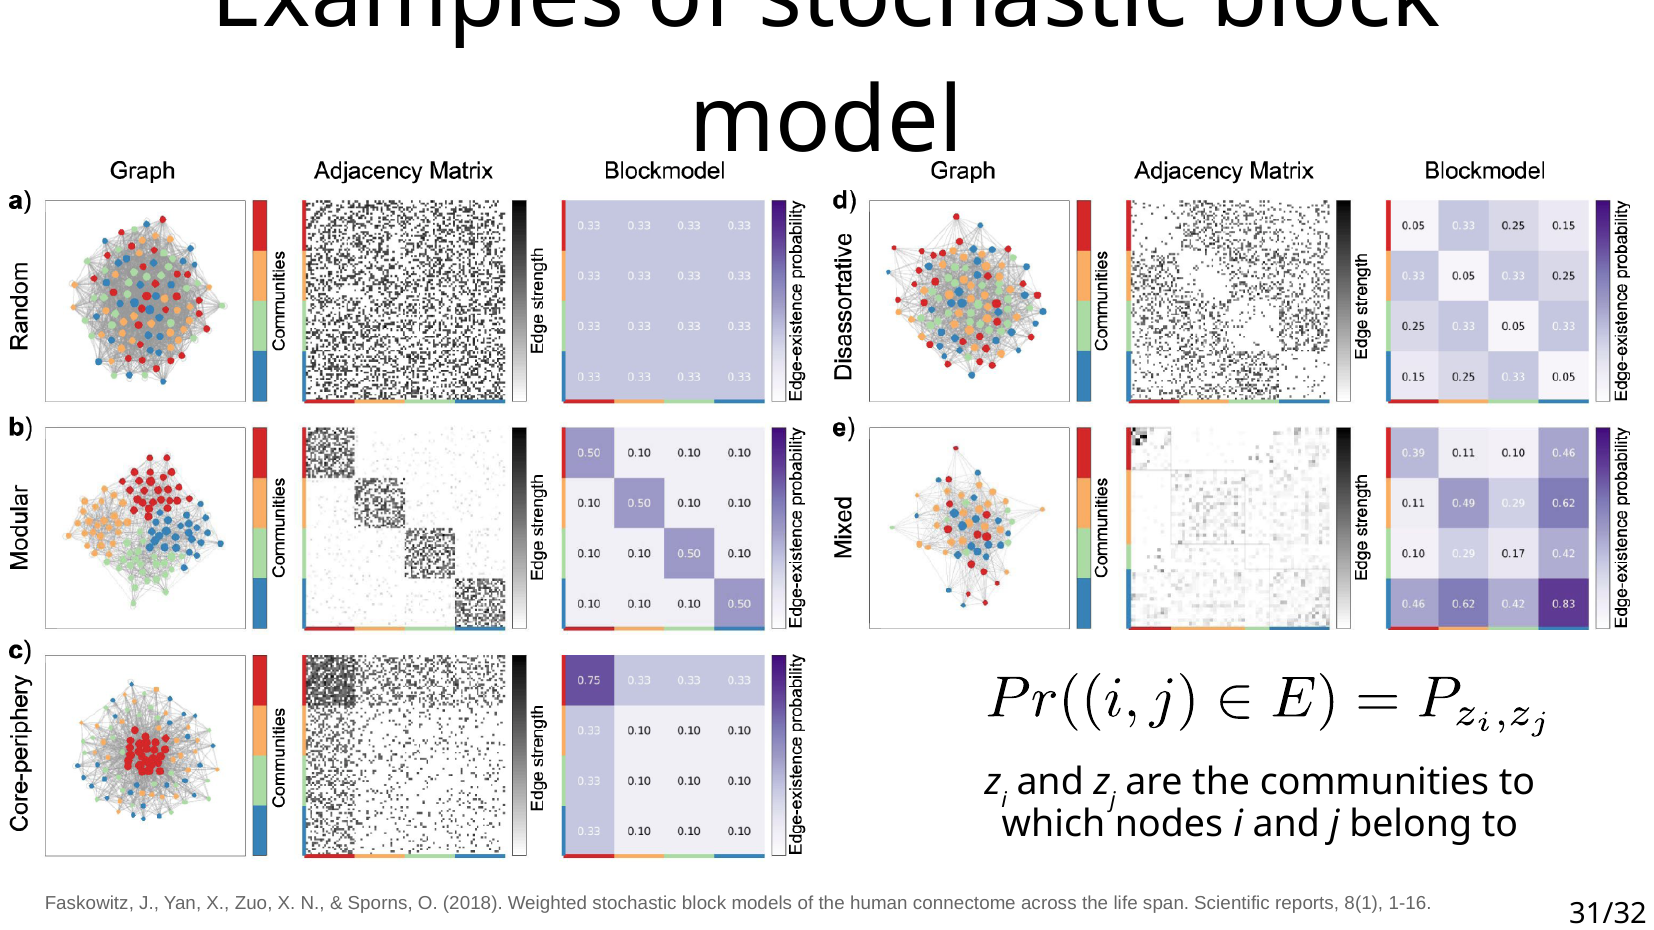

# Examples of stochastic block model
zi and zj are the communities to which nodes i and j belong to
Faskowitz, J., Yan, X., Zuo, X. N., & Sporns, O. (2018). Weighted stochastic block models of the human connectome across the life span. Scientific reports, 8(1), 1-16.
31